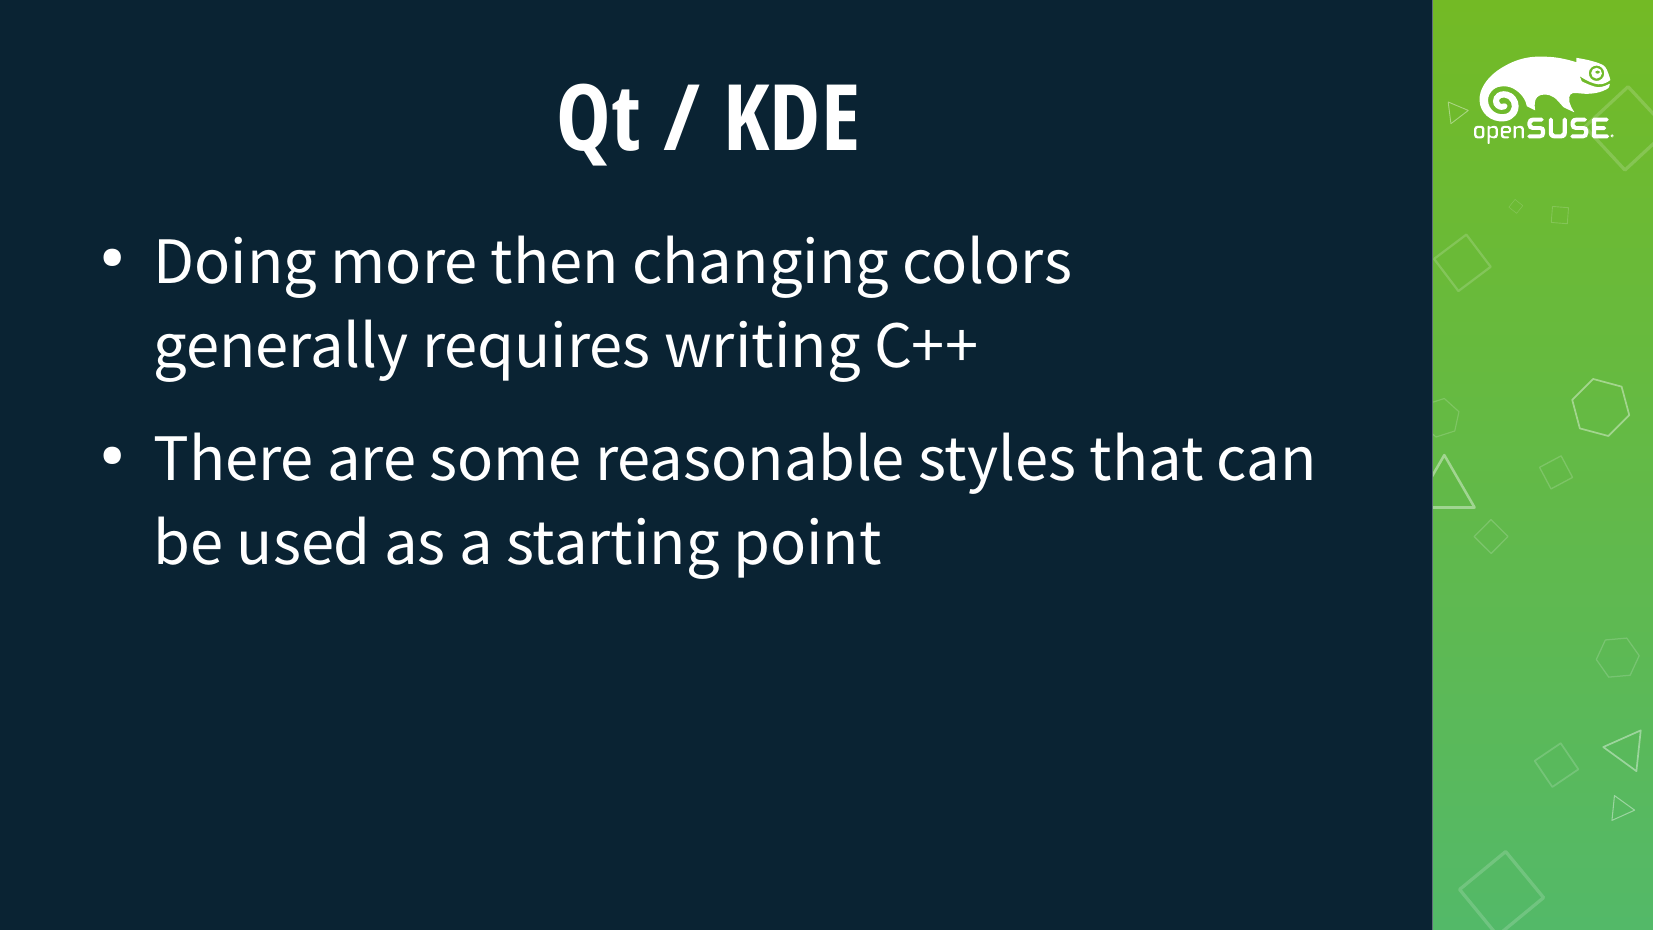

# Qt / KDE
Doing more then changing colors generally requires writing C++
There are some reasonable styles that can be used as a starting point